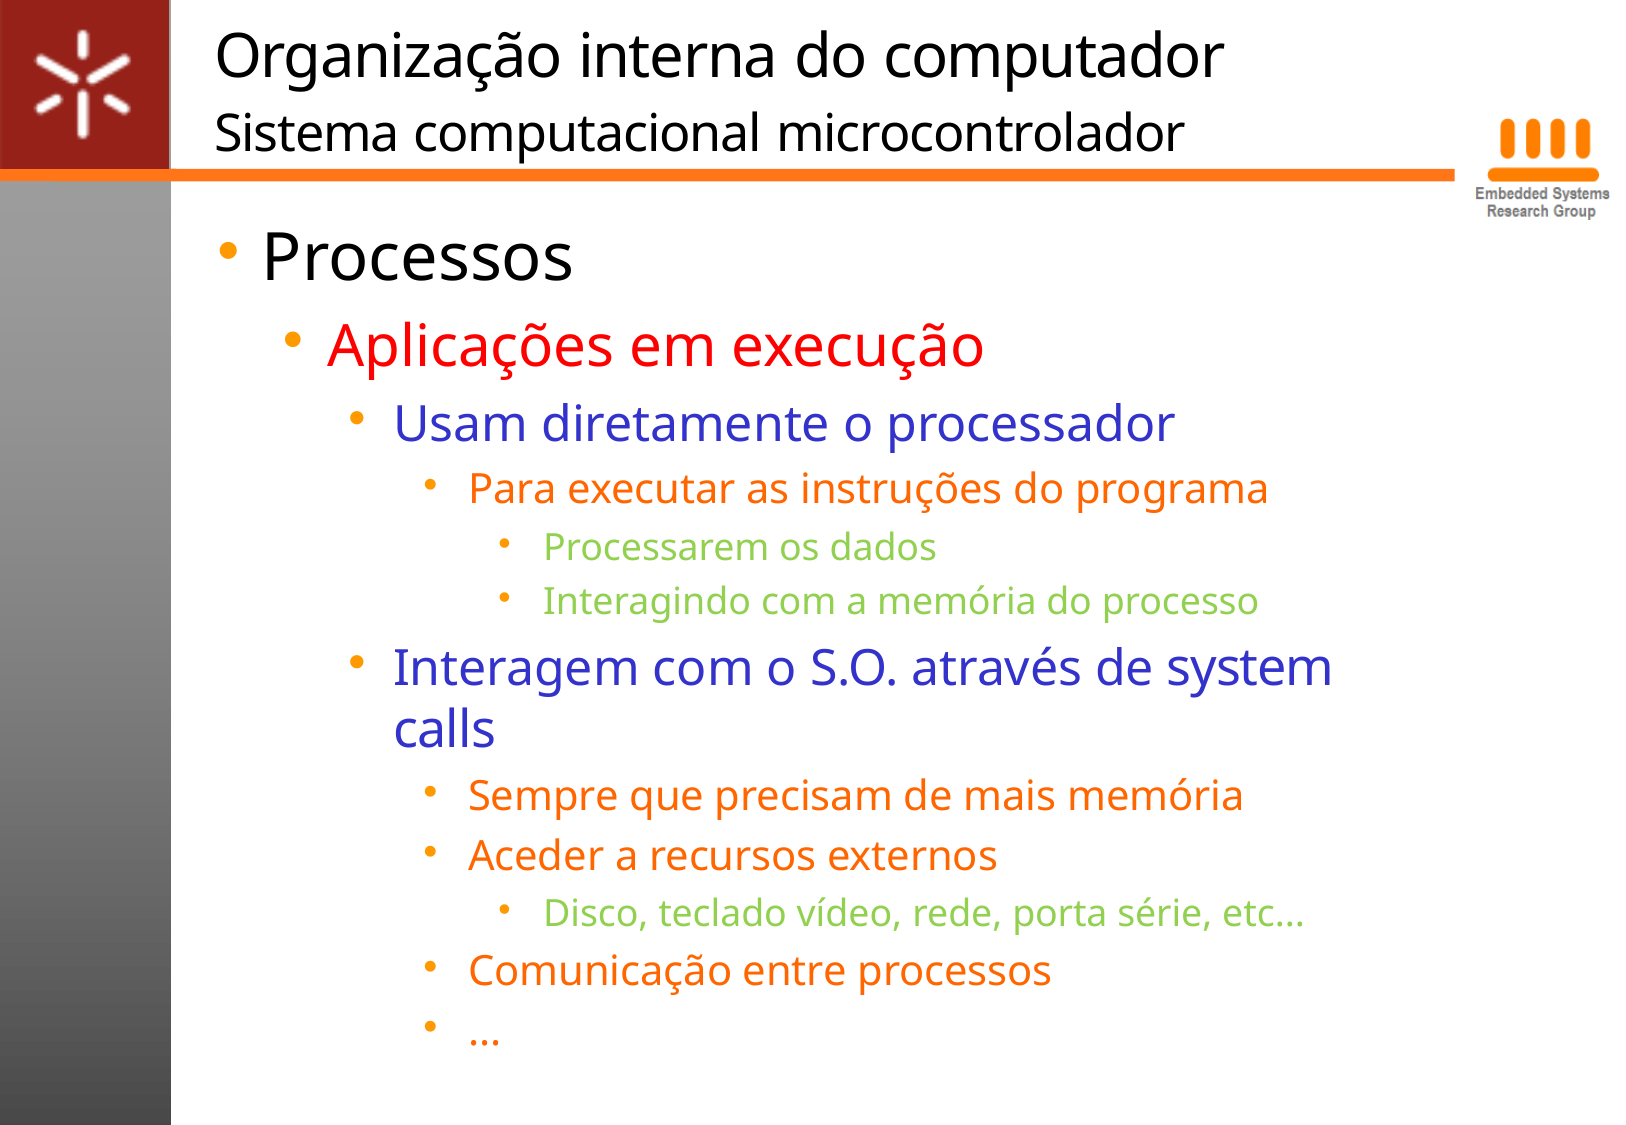

# Organização interna do computador Sistema computacional microcontrolador
Processos
Aplicações em execução
Usam diretamente o processador
Para executar as instruções do programa
Processarem os dados
Interagindo com a memória do processo
Interagem com o S.O. através de system calls
Sempre que precisam de mais memória
Aceder a recursos externos
Disco, teclado vídeo, rede, porta série, etc...
Comunicação entre processos
...